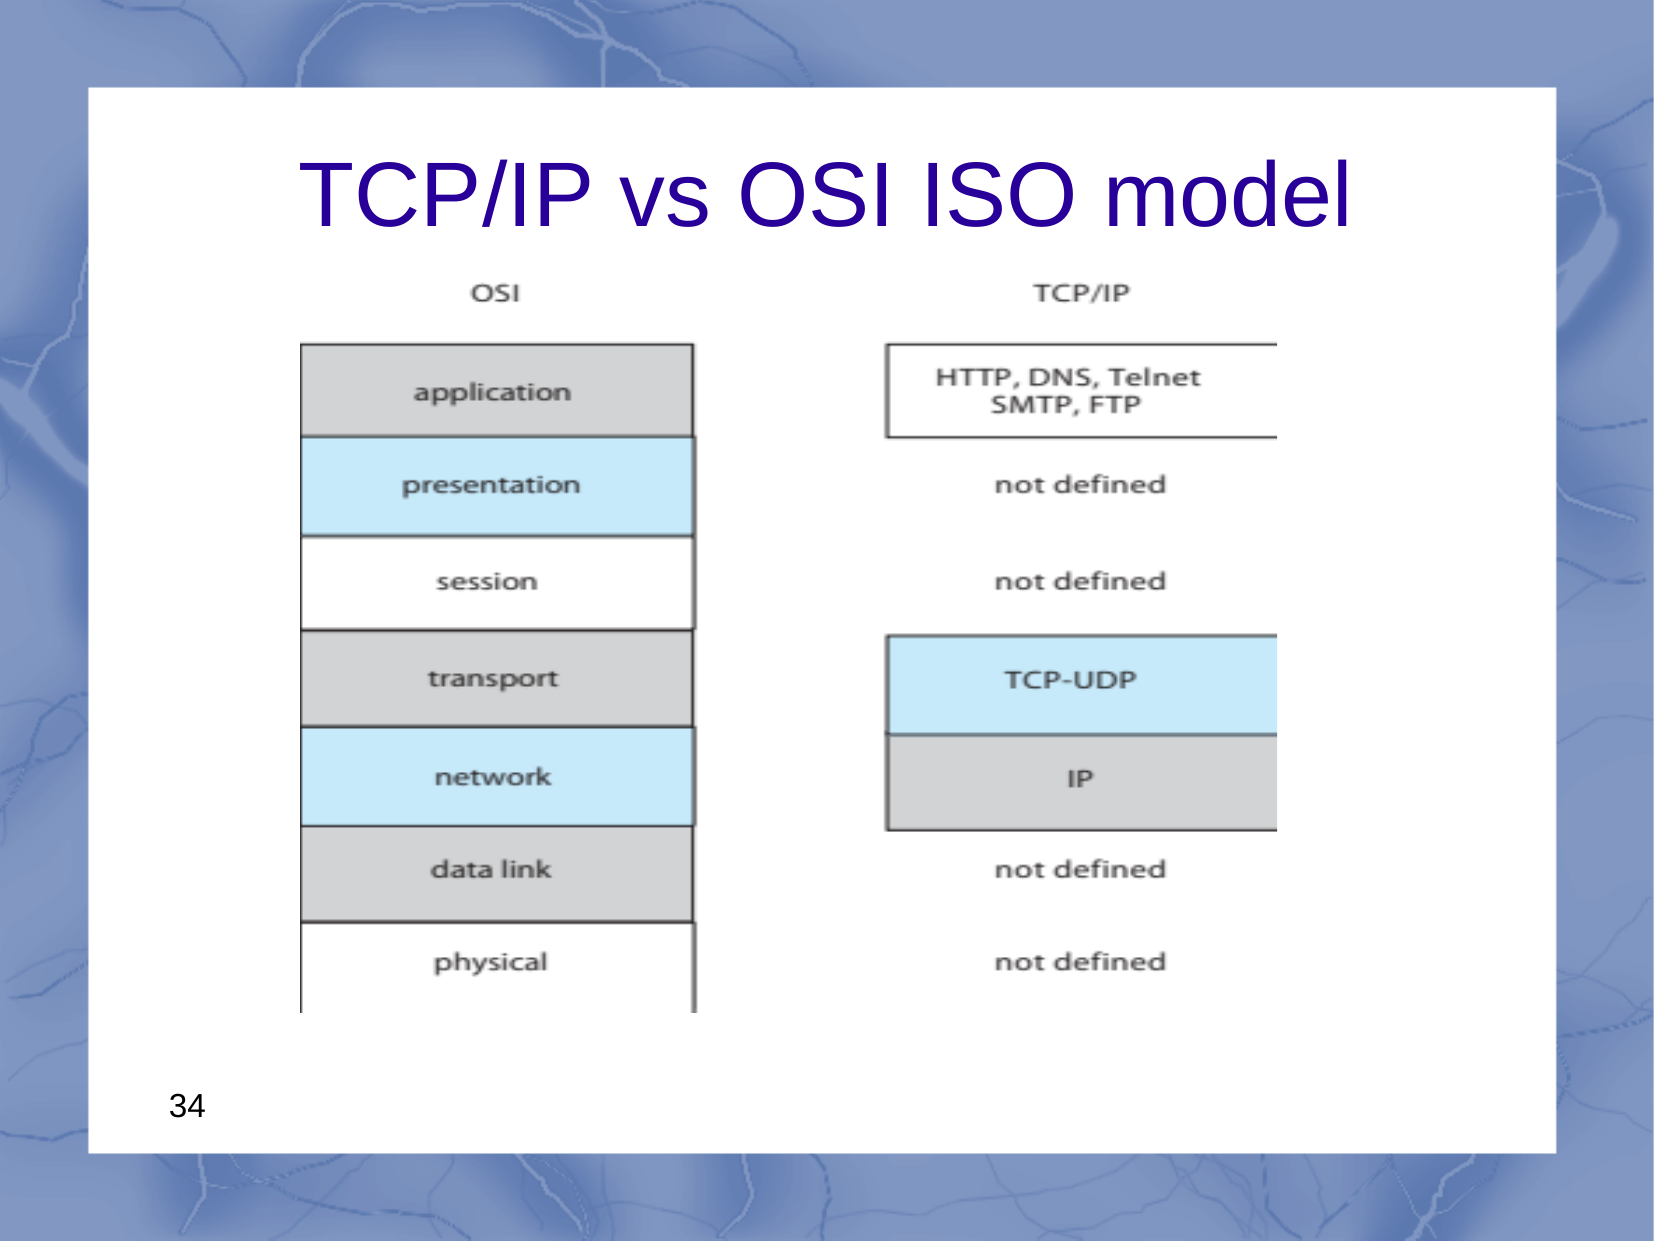

# TCP/IP vs OSI ISO model
34